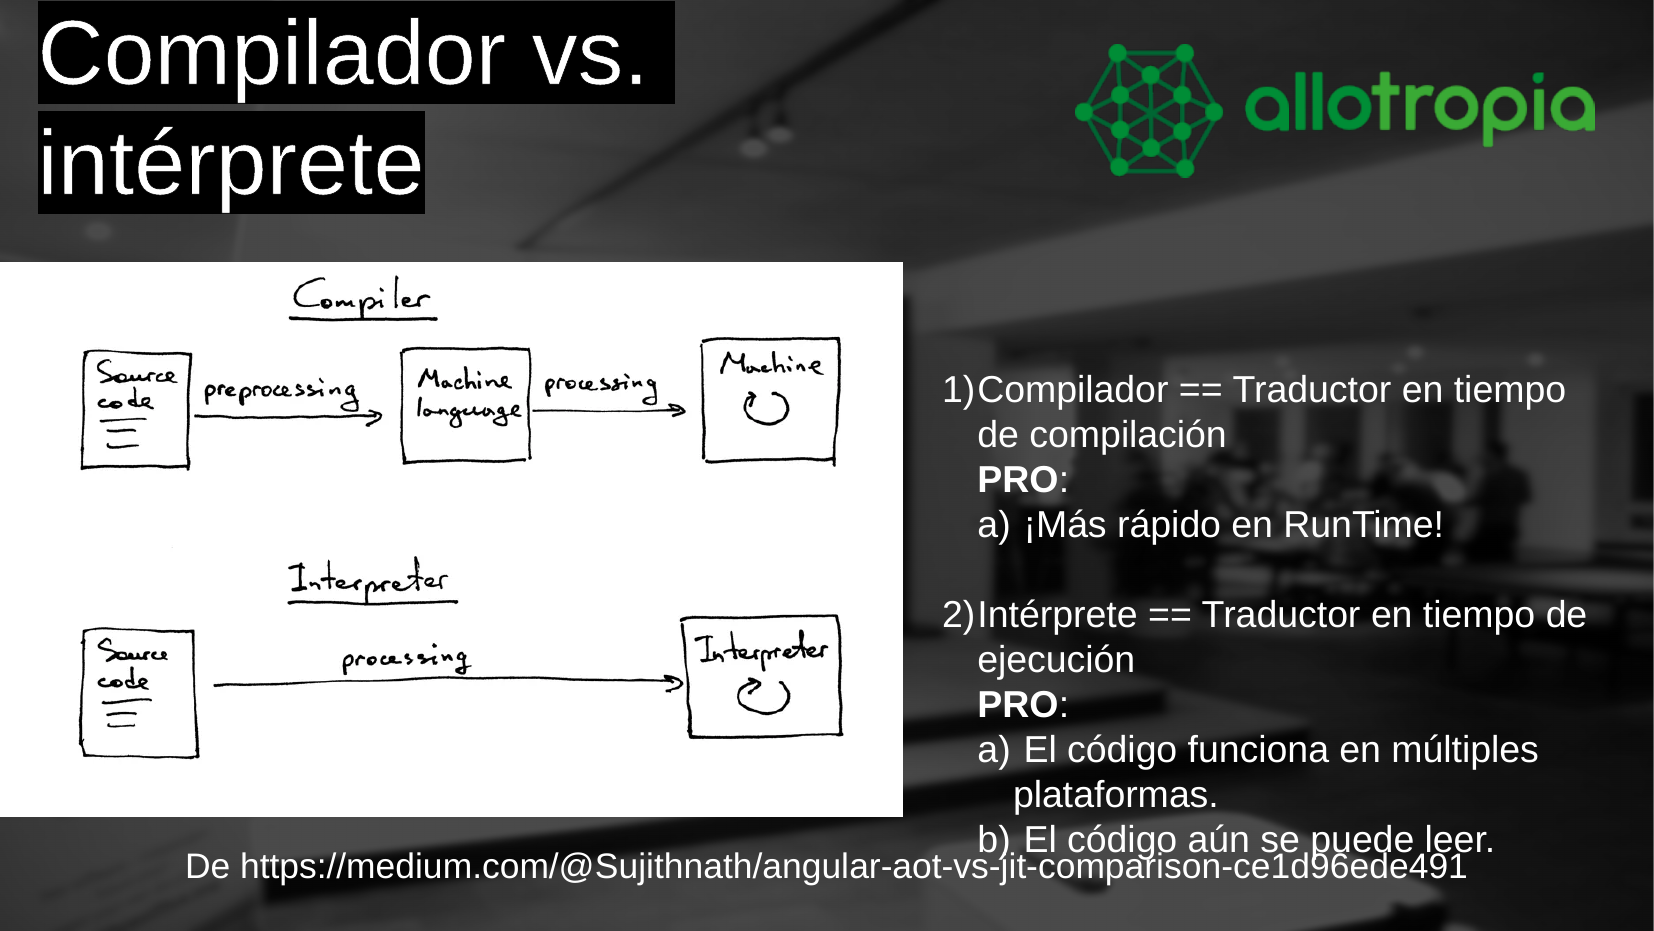

# Compilador vs. intérprete
Compilador == Traductor en tiempo de compilación
PRO:
 ¡Más rápido en RunTime!
Intérprete == Traductor en tiempo de ejecución
PRO:
 El código funciona en múltiples plataformas.
 El código aún se puede leer.
De https://medium.com/@Sujithnath/angular-aot-vs-jit-comparison-ce1d96ede491